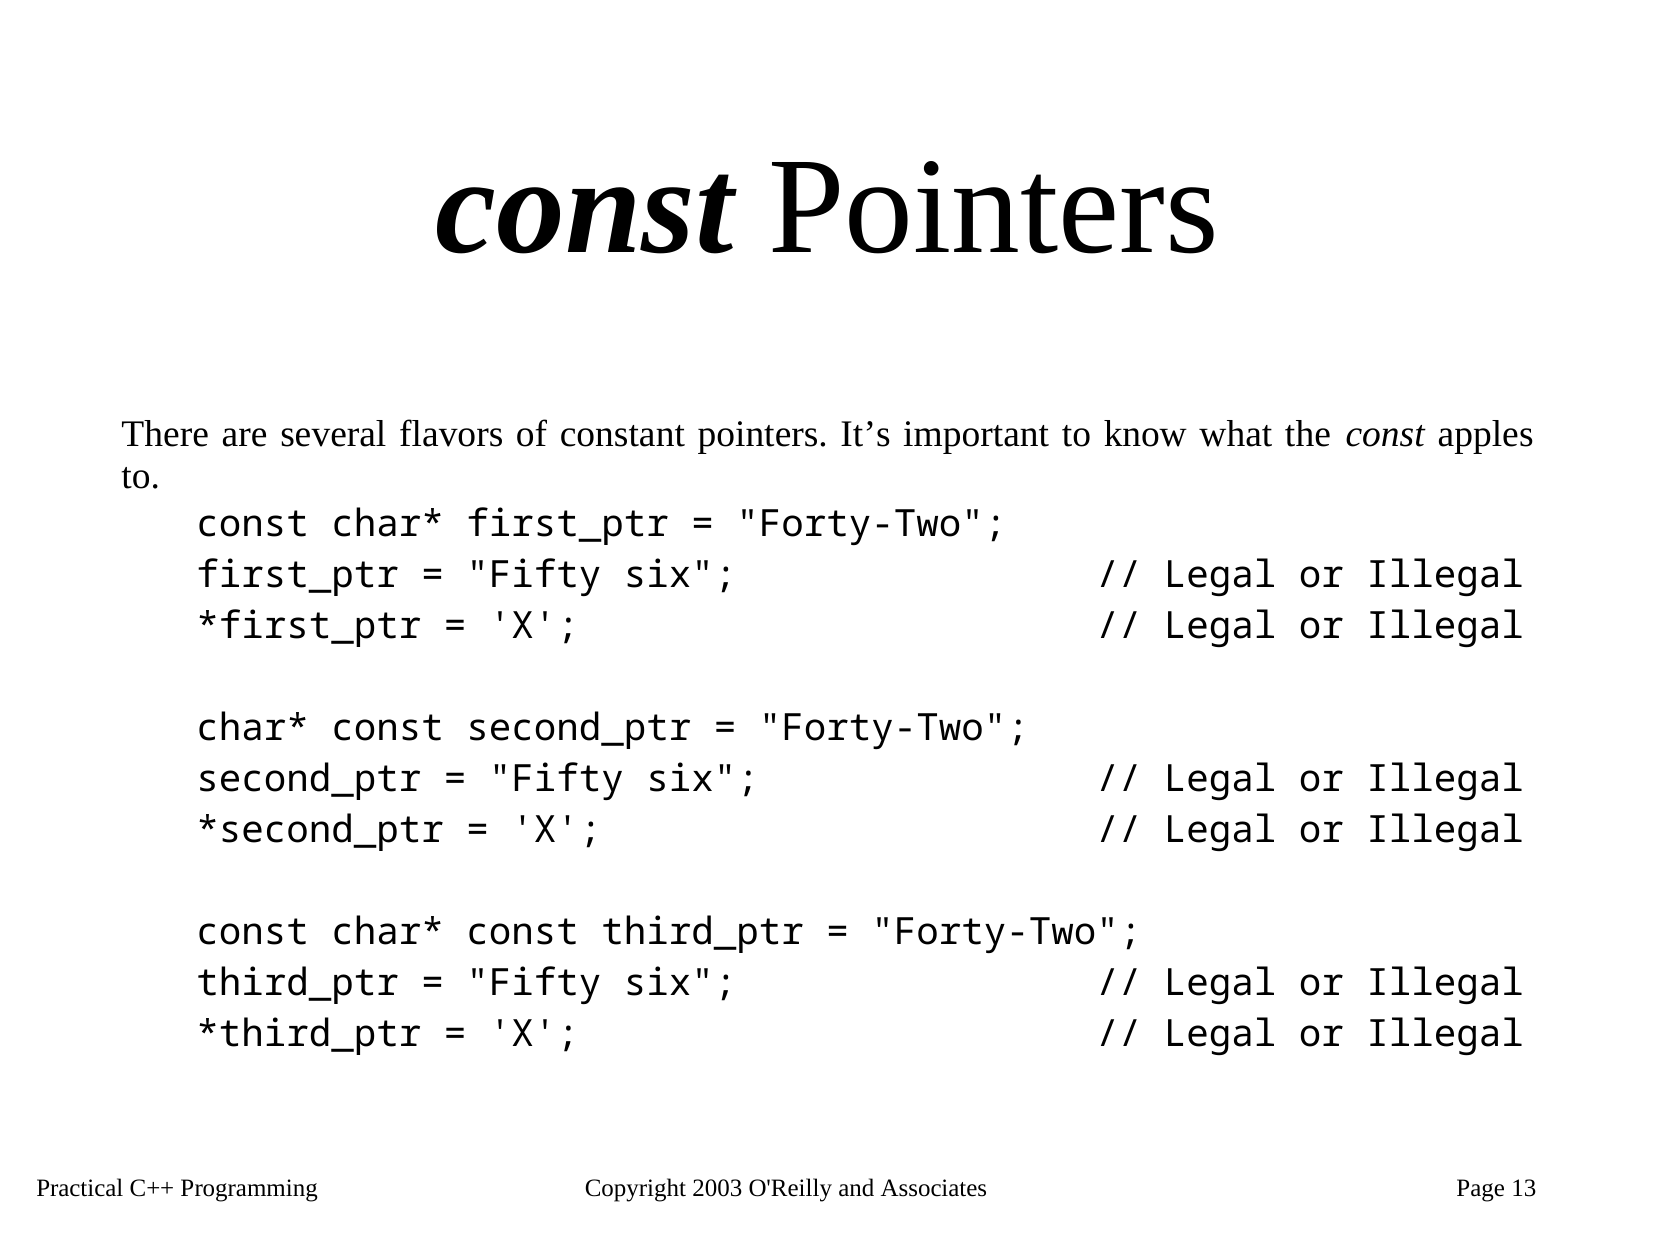

# const Pointers
There are several flavors of constant pointers. It’s important to know what the const apples to.
	const char* first_ptr = "Forty-Two";
	first_ptr = "Fifty six";                // Legal or Illegal
	*first_ptr = 'X';                       // Legal or Illegal
	char* const second_ptr = "Forty-Two";
	second_ptr = "Fifty six";               // Legal or Illegal
	*second_ptr = 'X';                      // Legal or Illegal
	const char* const third_ptr = "Forty-Two";
	third_ptr = "Fifty six";                // Legal or Illegal
	*third_ptr = 'X';                       // Legal or Illegal